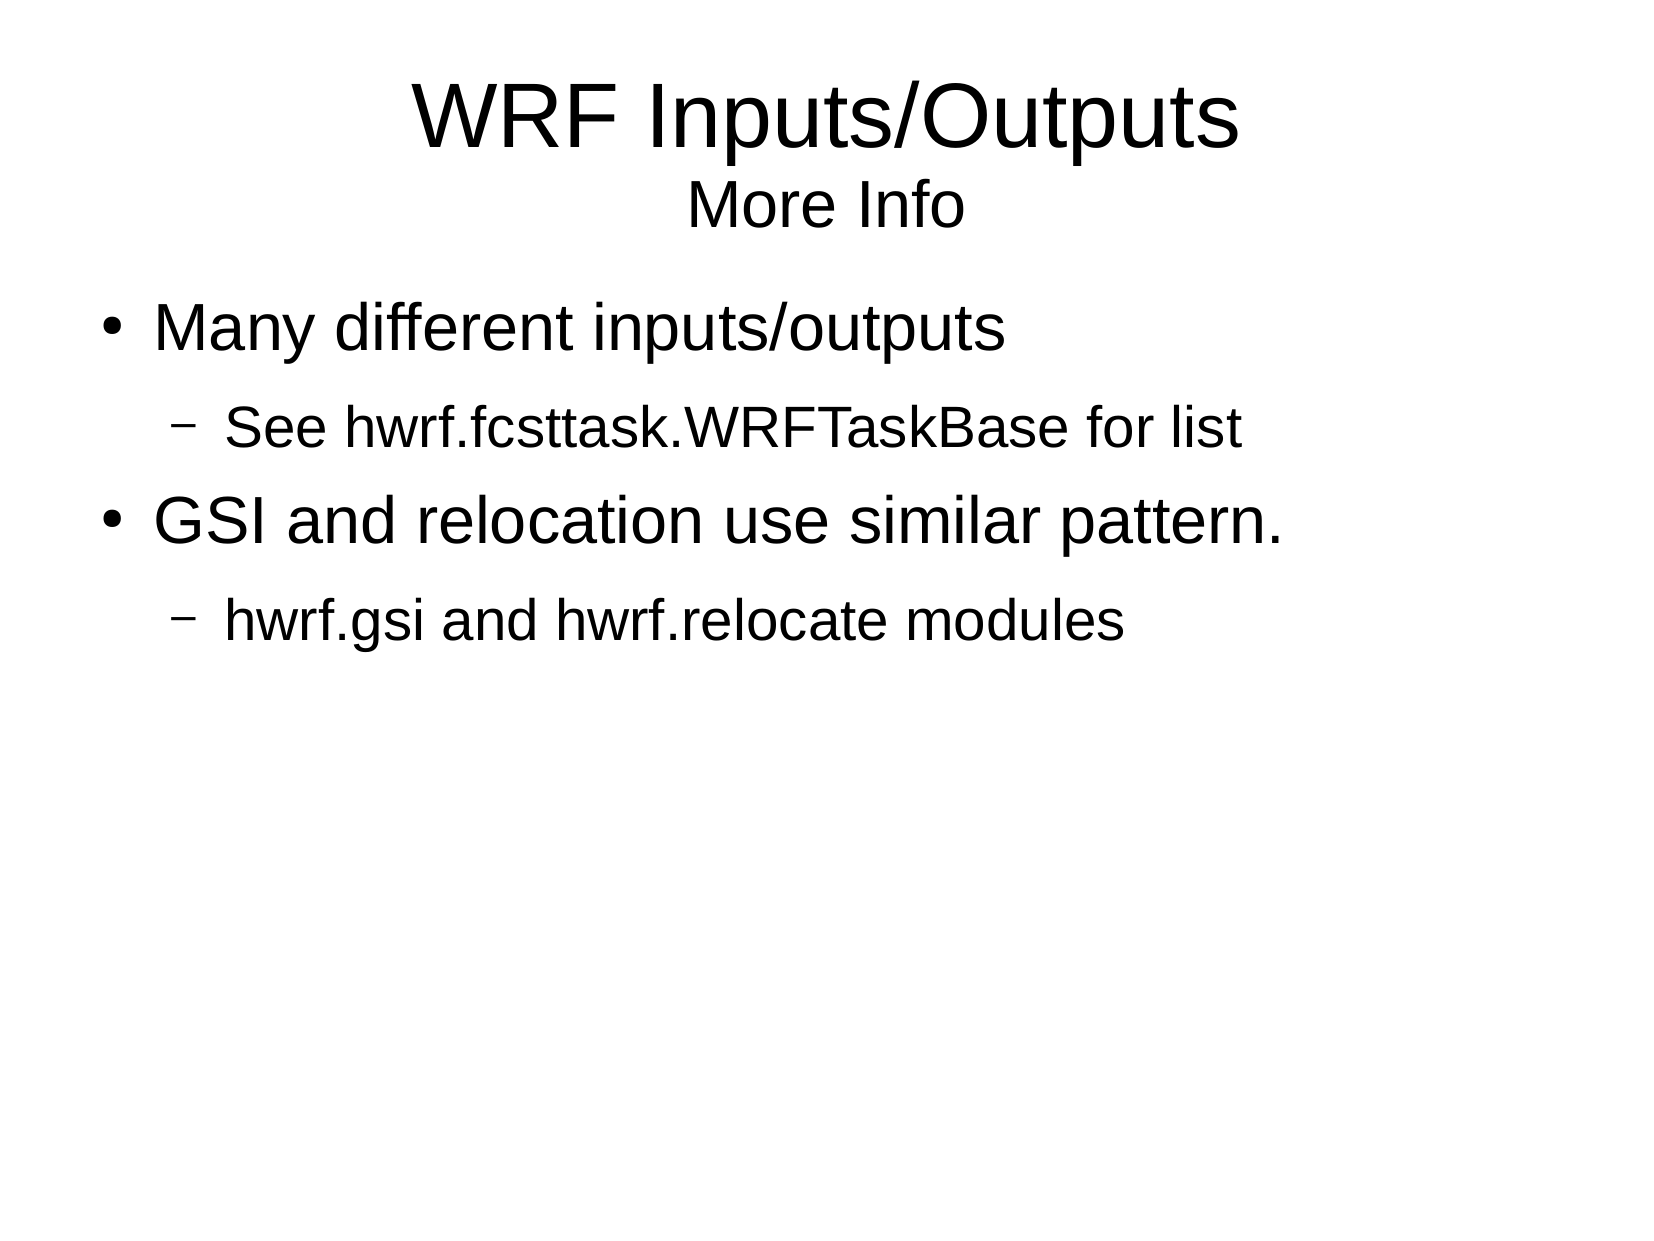

# WRF Inputs/Outputs More Info
Many different inputs/outputs
See hwrf.fcsttask.WRFTaskBase for list
GSI and relocation use similar pattern.
hwrf.gsi and hwrf.relocate modules